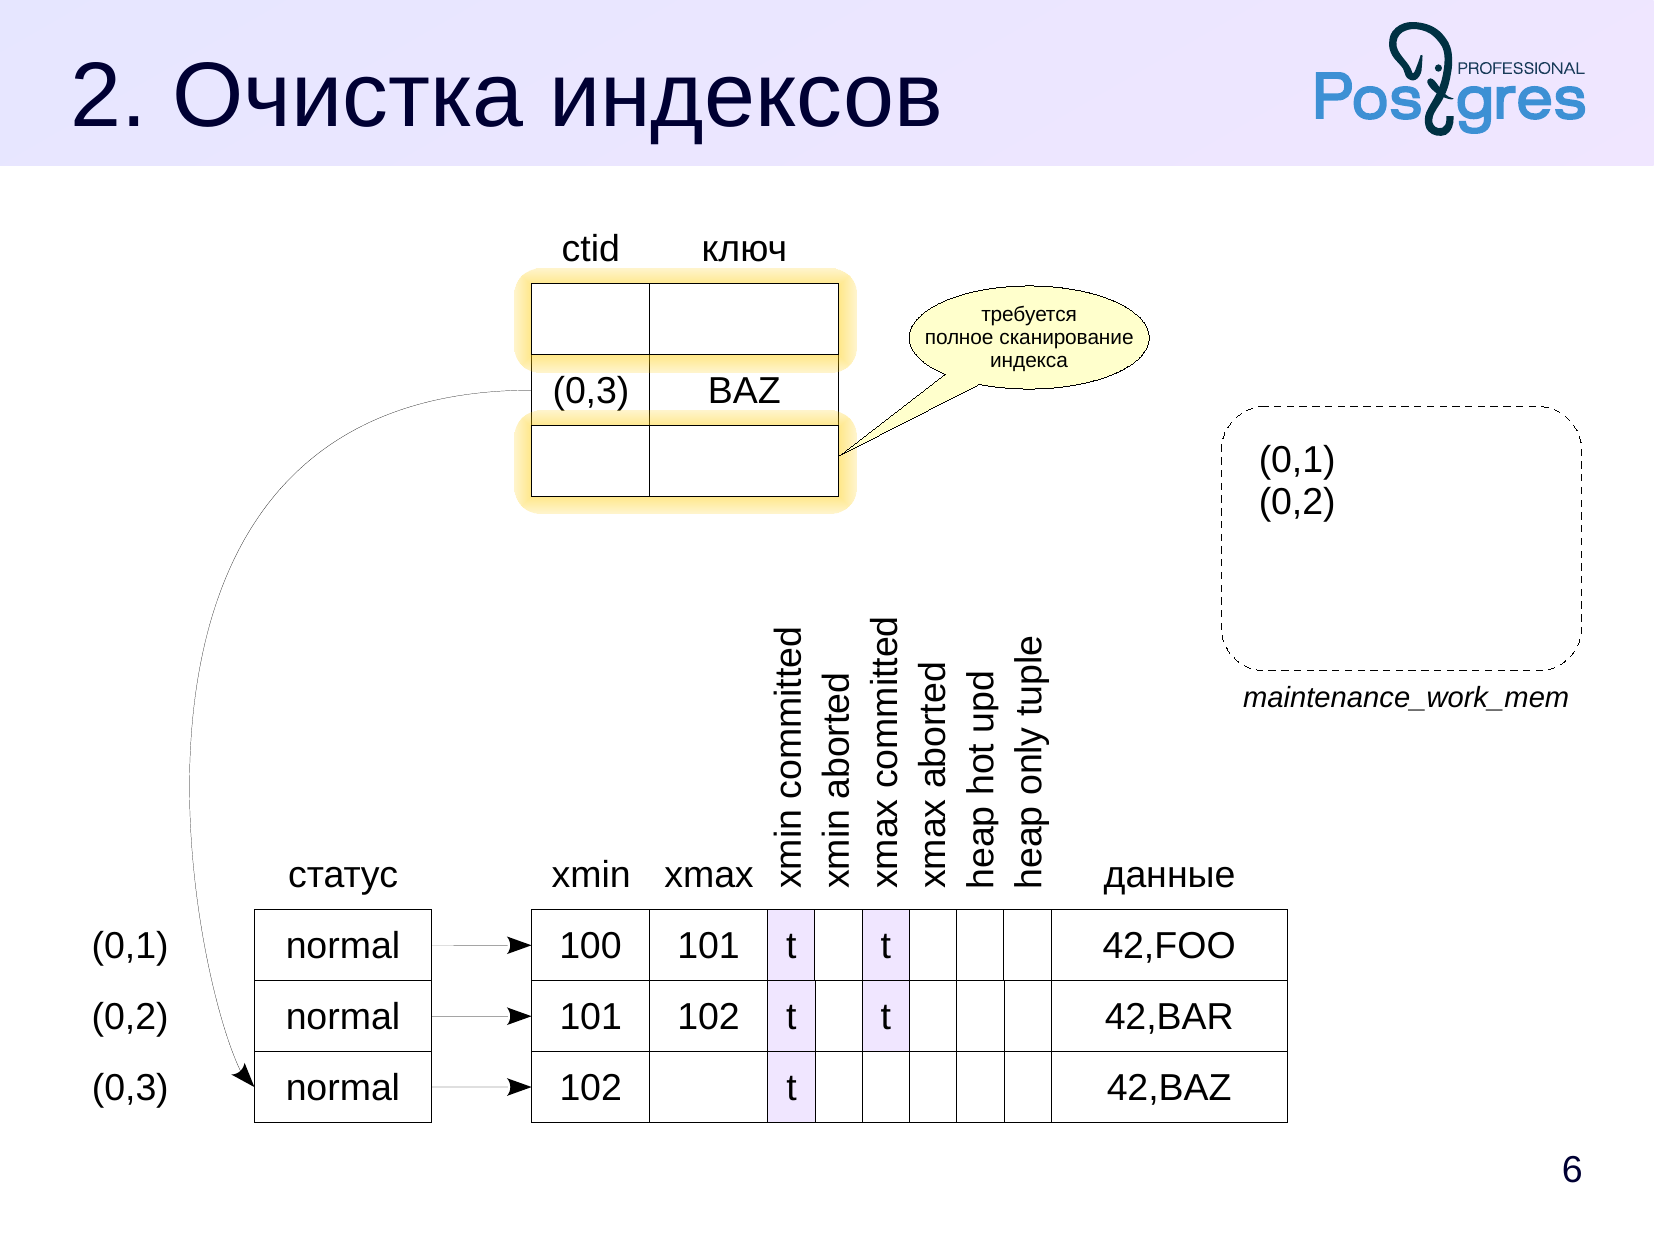

# 2. Очистка индексов
ctid
ключ
требуется
полное сканирование
индекса
(0,3)
BAZ
(0,1)
(0,2)
maintenance_work_mem
xmax aborted
heap only tuple
xmax committed
heap hot upd
xmin committed
xmin aborted
xmin
xmax
данные
статус
100
101
t
t
42,FOO
(0,1)
normal
(0,2)
101
102
t
t
42,BAR
normal
(0,3)
102
t
42,BAZ
normal